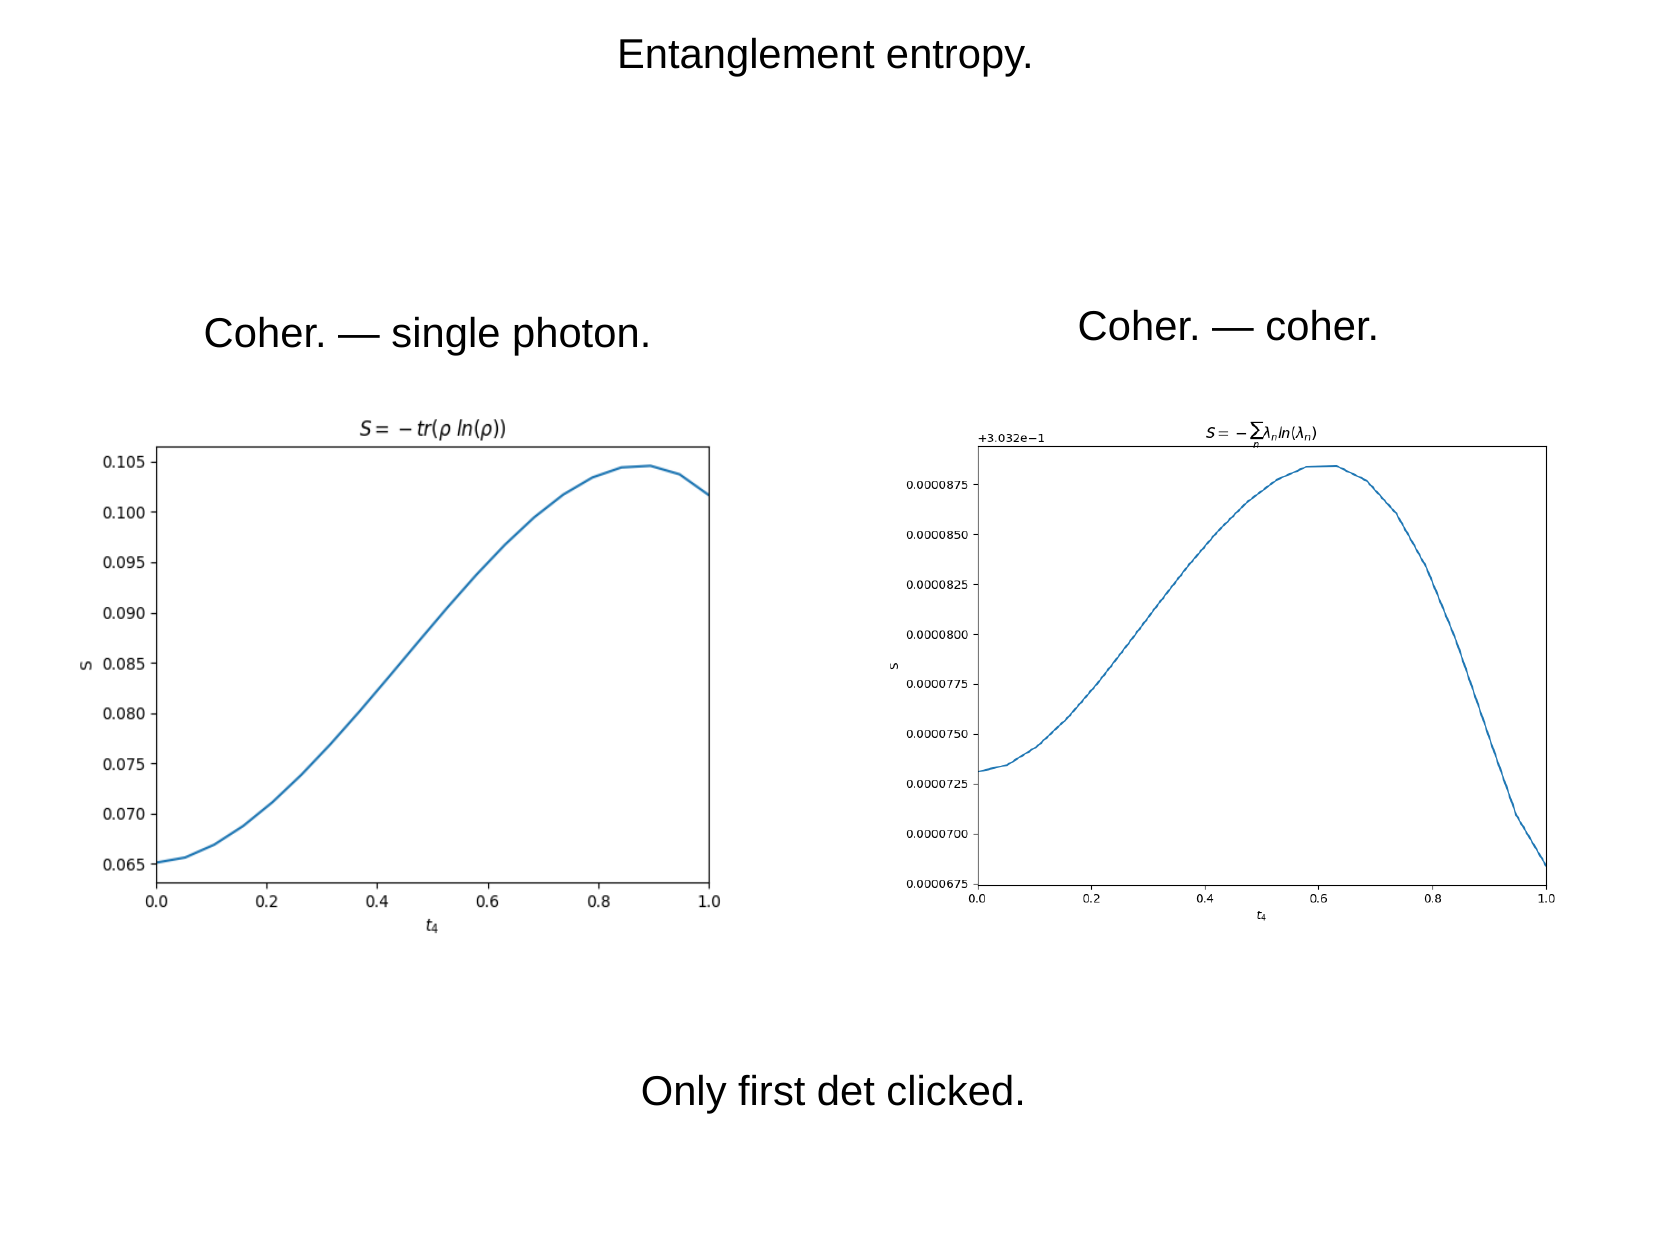

Entanglement entropy.
Coher. — coher.
Coher. — single photon.
Only first det clicked.